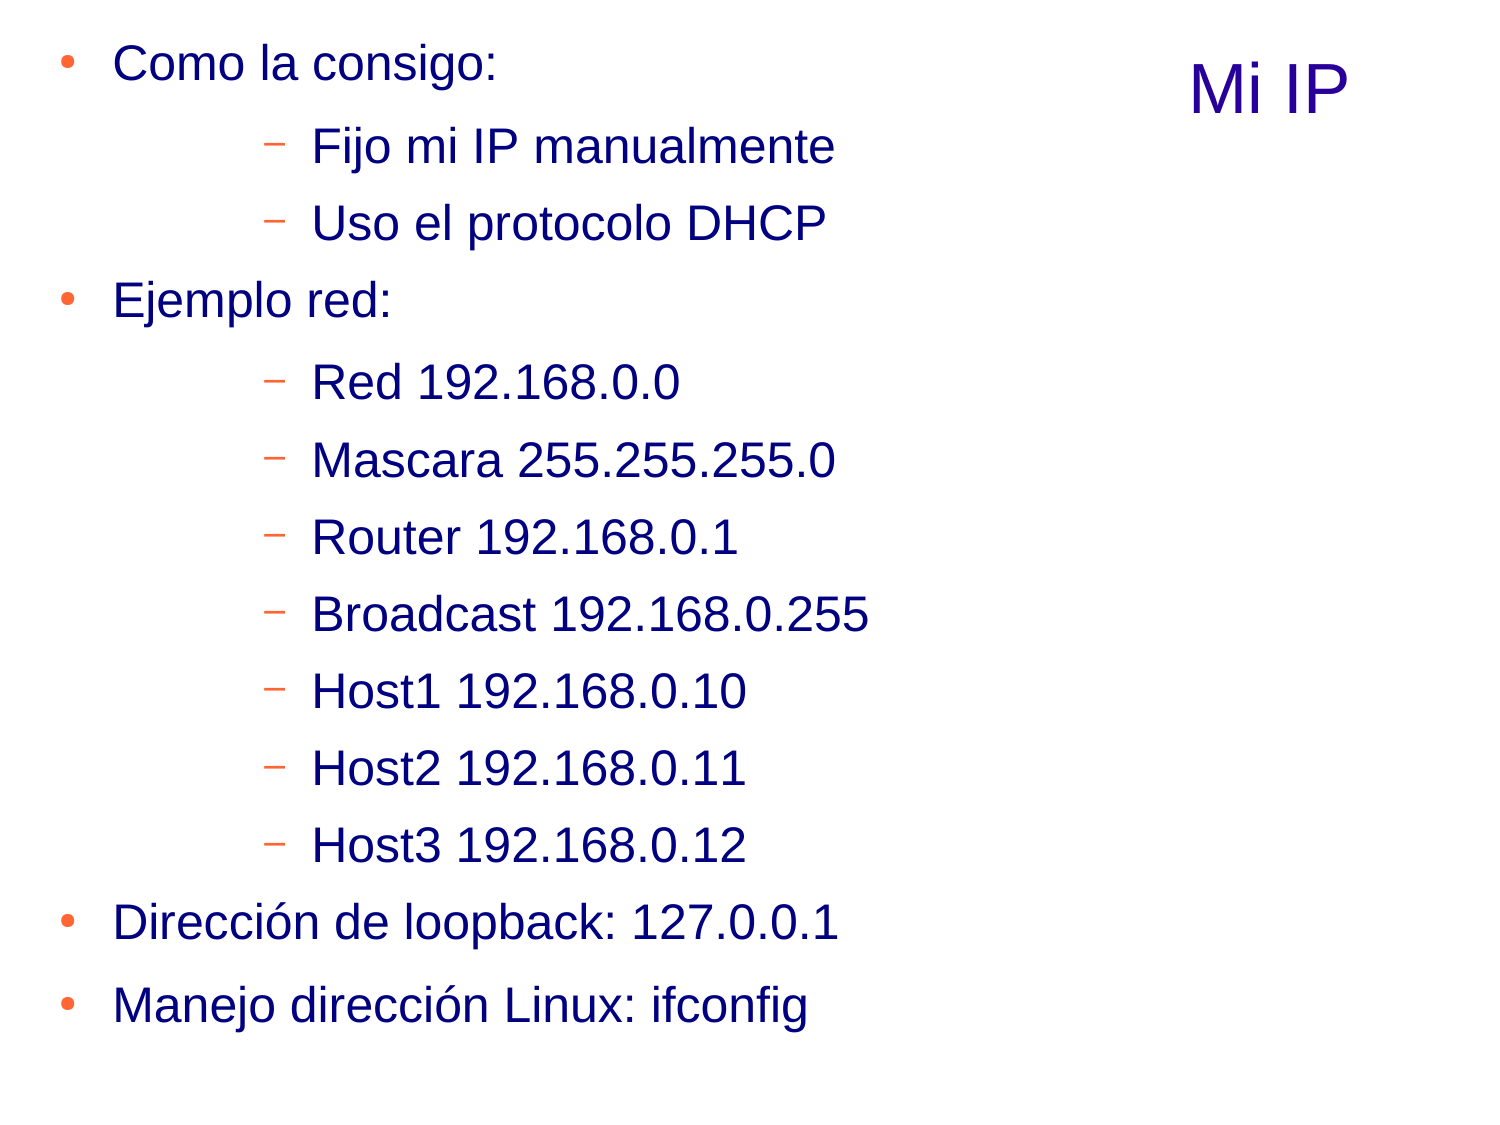

Como la consigo:
Fijo mi IP manualmente
Uso el protocolo DHCP
Ejemplo red:
Red 192.168.0.0
Mascara 255.255.255.0
Router 192.168.0.1
Broadcast 192.168.0.255
Host1 192.168.0.10
Host2 192.168.0.11
Host3 192.168.0.12
Dirección de loopback: 127.0.0.1
Manejo dirección Linux: ifconfig
# Mi IP